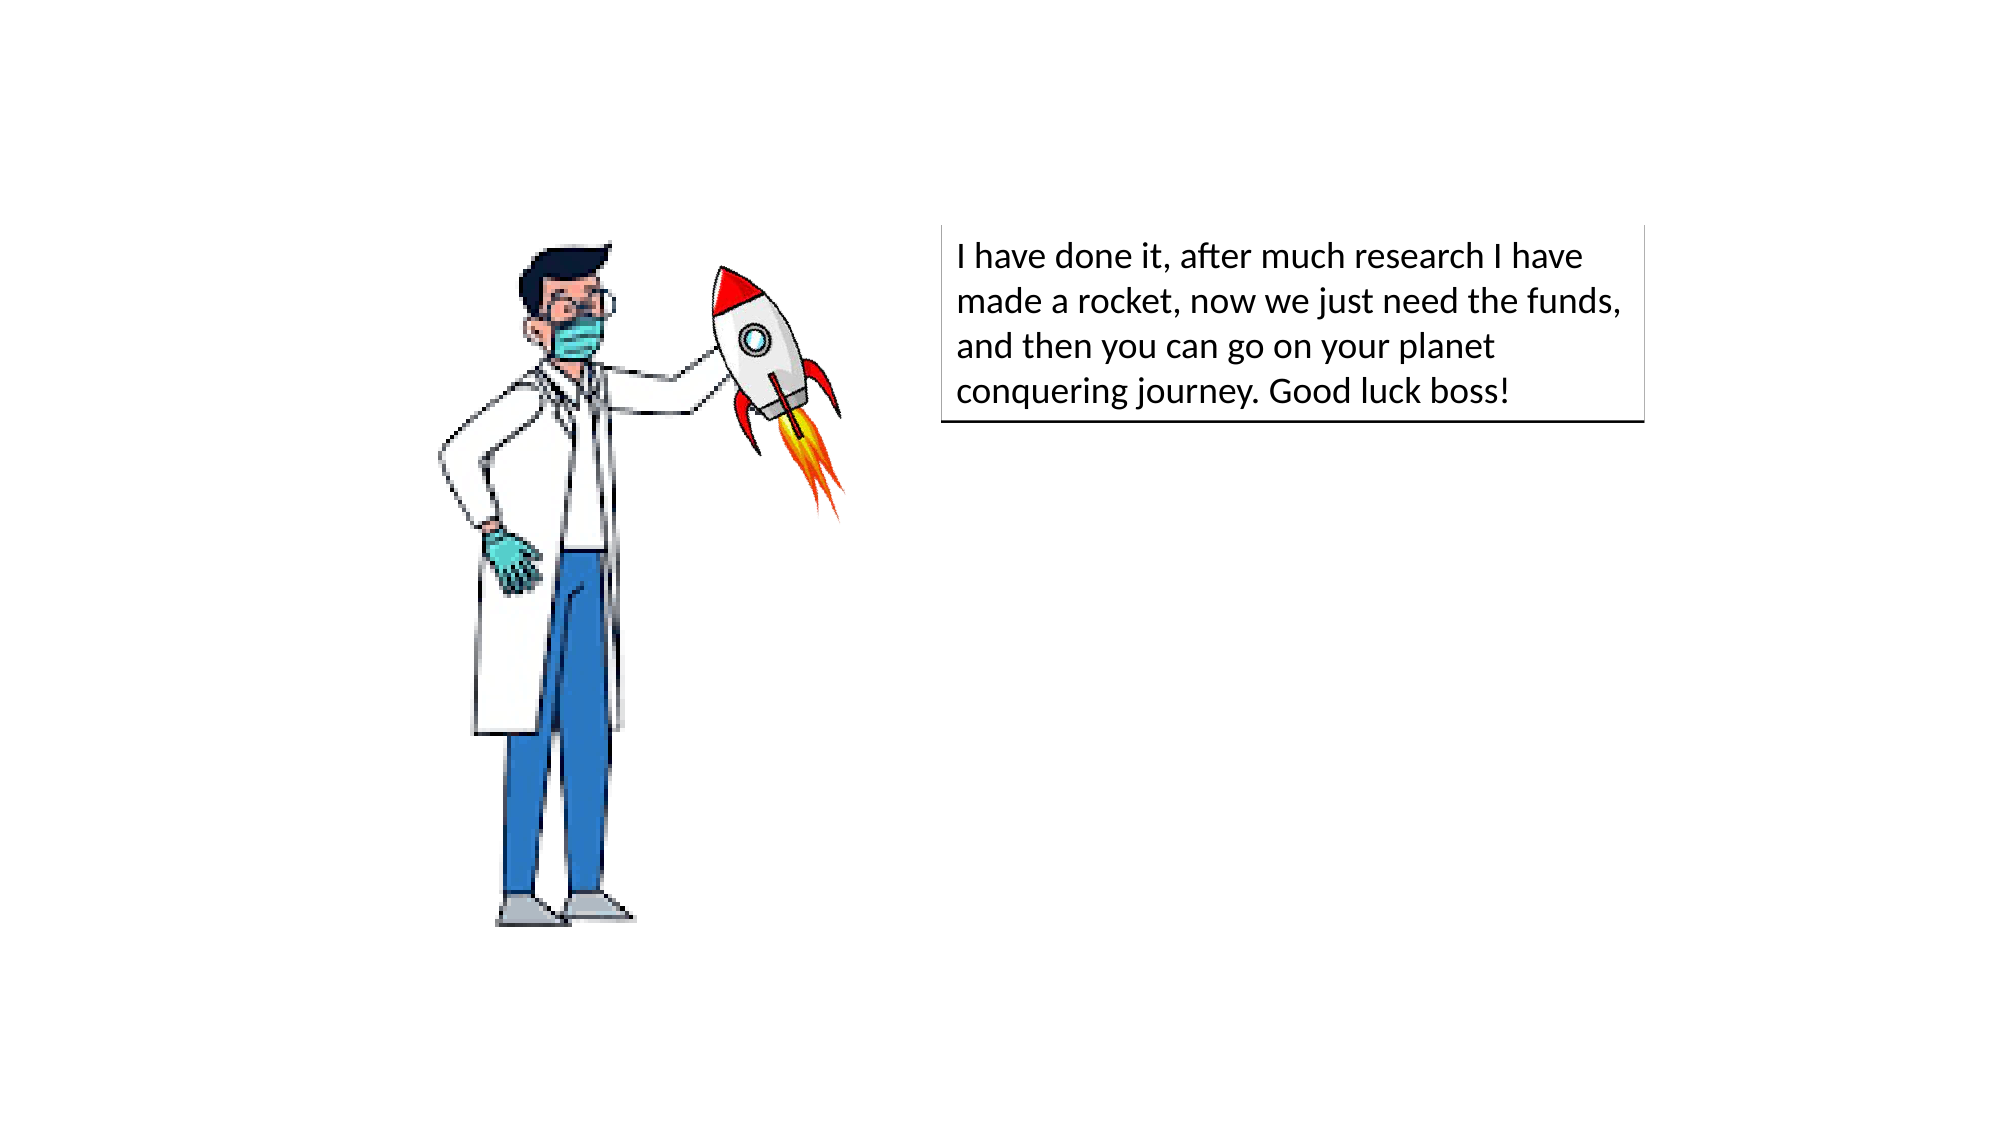

#
I have done it, after much research I have made a rocket, now we just need the funds, and then you can go on your planet conquering journey. Good luck boss!